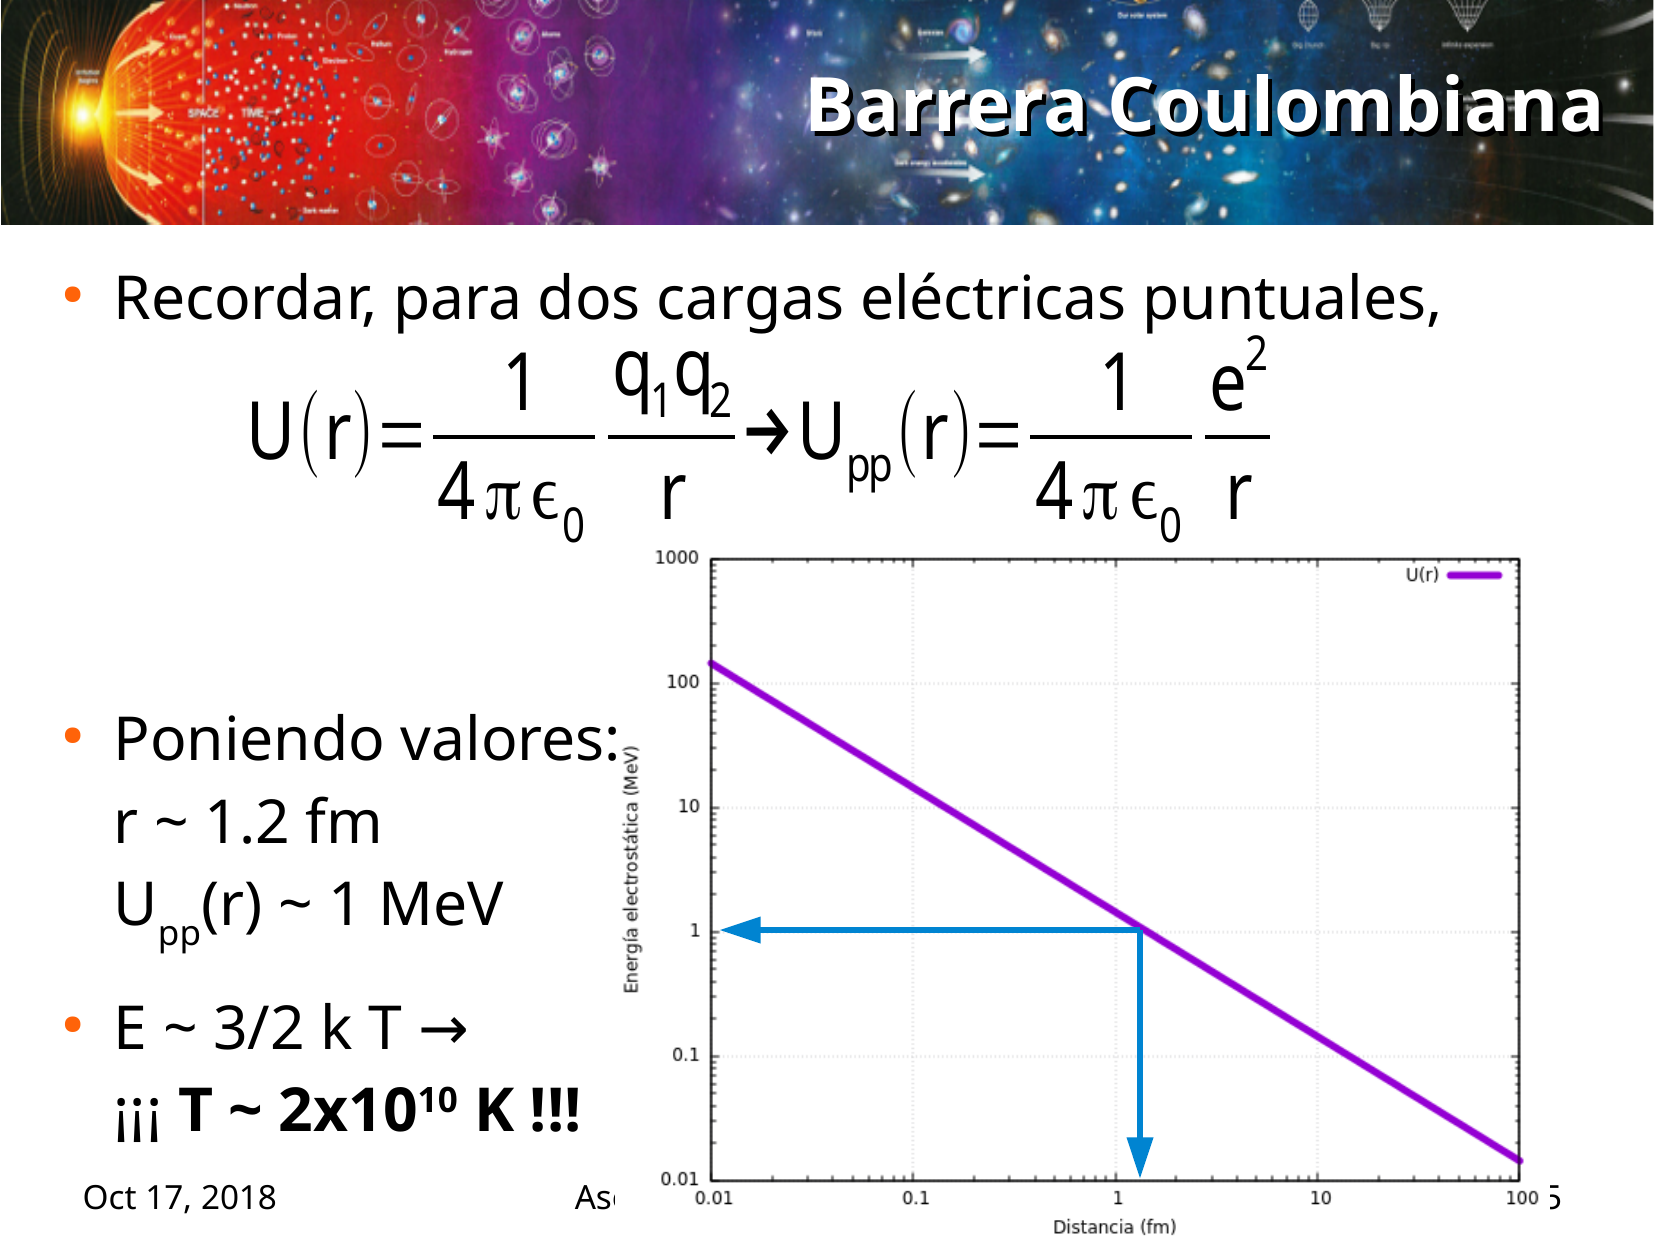

# Barrera Coulombiana
Recordar, para dos cargas eléctricas puntuales,
Poniendo valores:
r ~ 1.2 fm
Upp(r) ~ 1 MeV
E ~ 3/2 k T →
¡¡¡ T ~ 2x1010 K !!!
Oct 17, 2018
Asorey IPAC 2018 U02C05 10/16
21